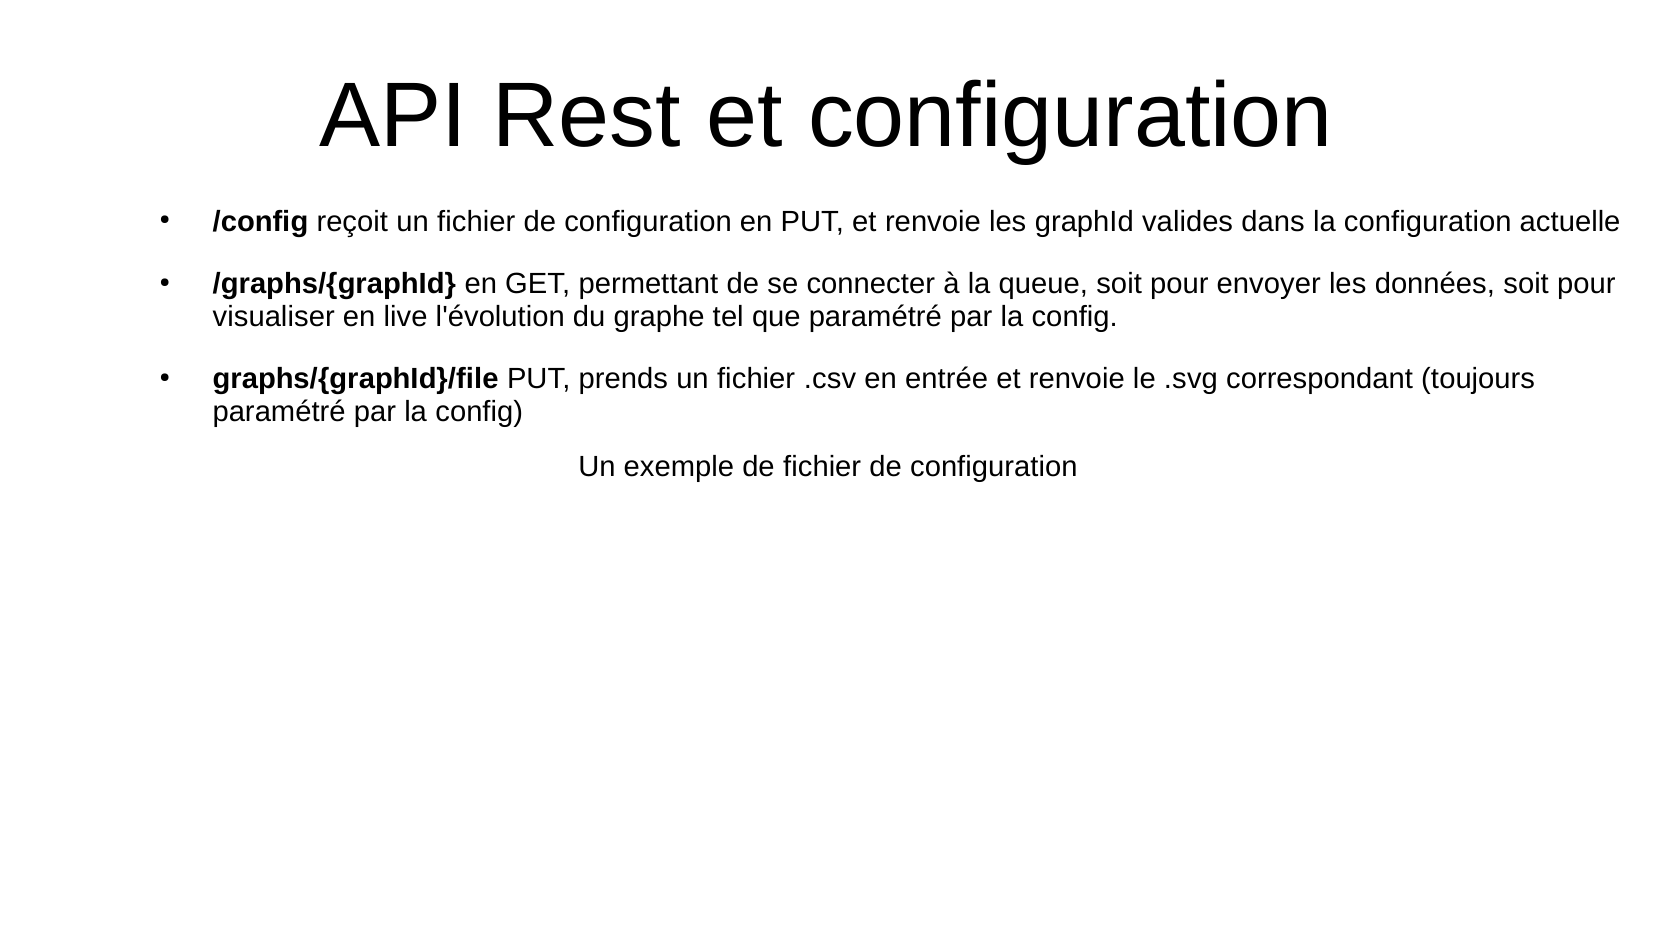

# API Rest et configuration
/config reçoit un fichier de configuration en PUT, et renvoie les graphId valides dans la configuration actuelle
/graphs/{graphId} en GET, permettant de se connecter à la queue, soit pour envoyer les données, soit pour visualiser en live l'évolution du graphe tel que paramétré par la config.
graphs/{graphId}/file PUT, prends un fichier .csv en entrée et renvoie le .svg correspondant (toujours paramétré par la config)
Un exemple de fichier de configuration